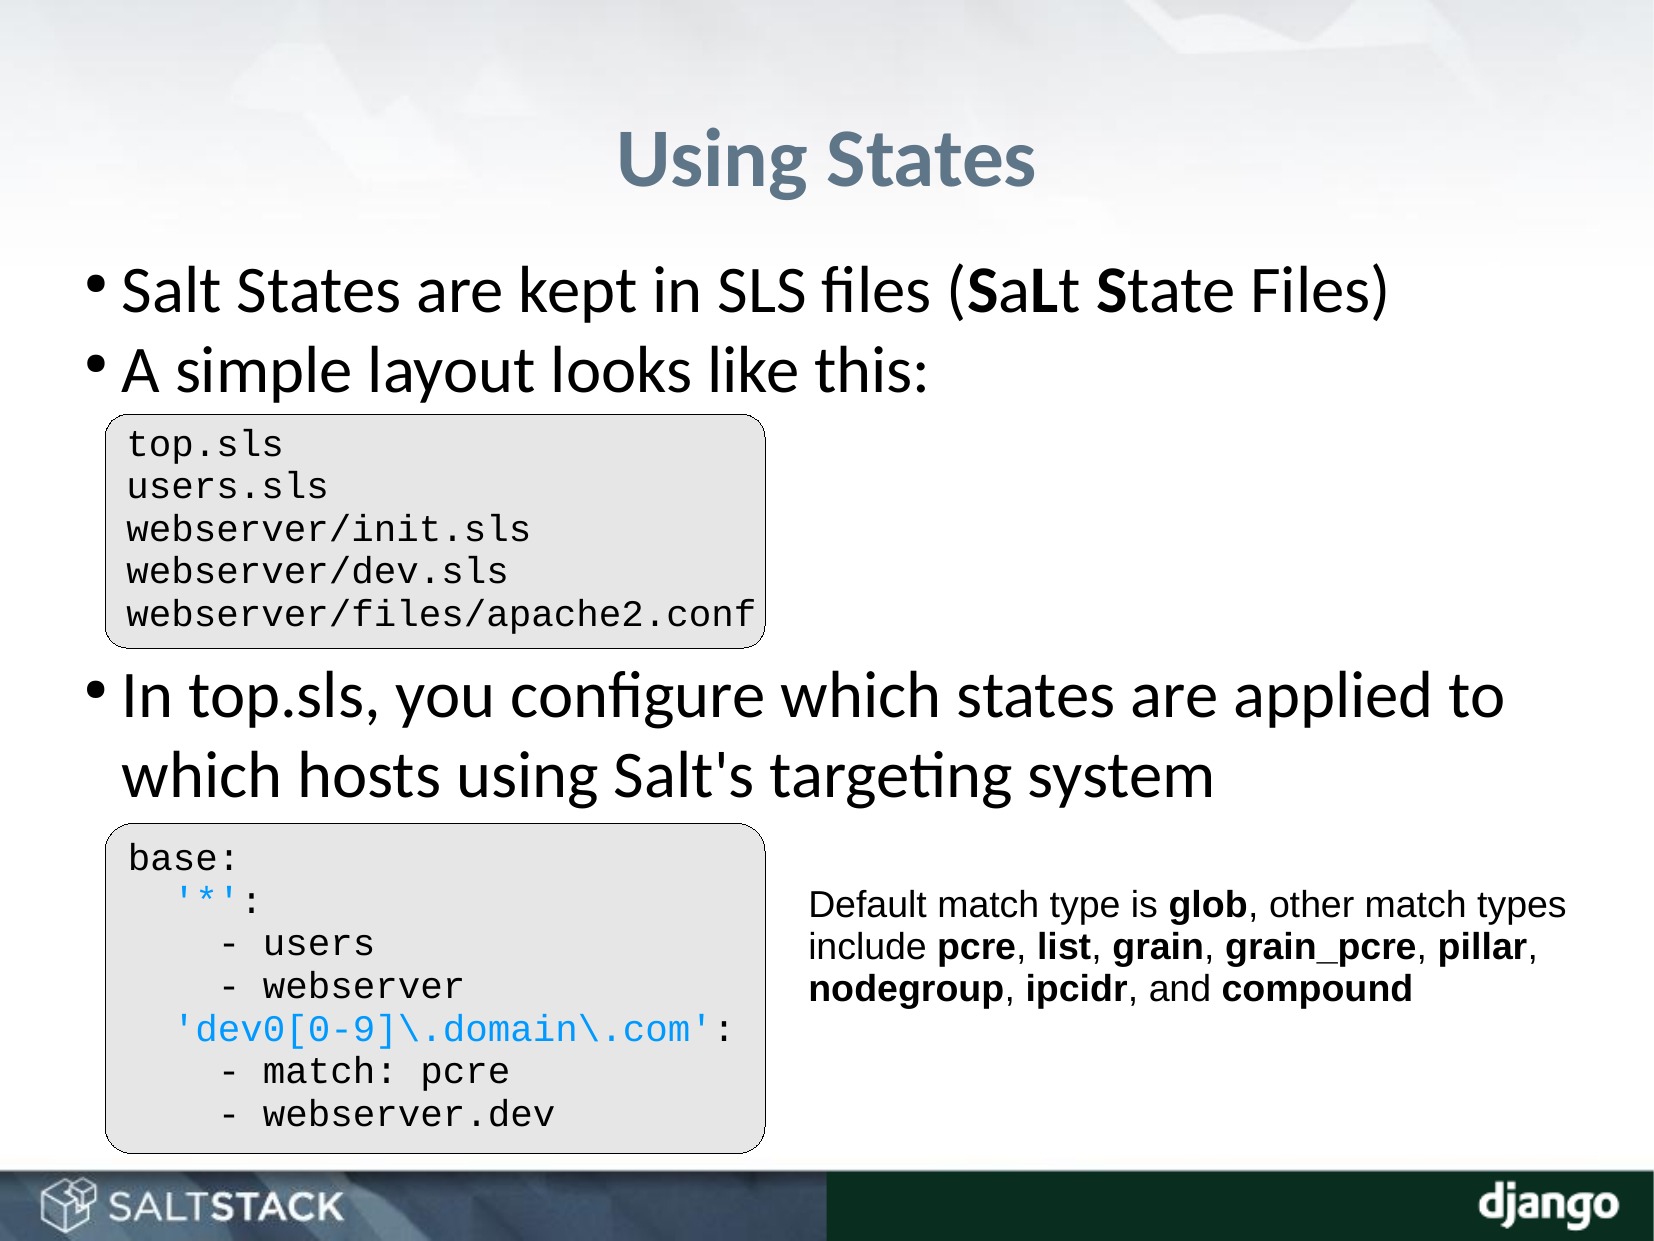

Using States
Salt States are kept in SLS files (SaLt State Files)
A simple layout looks like this:
top.sls
users.sls
webserver/init.sls
webserver/dev.sls
webserver/files/apache2.conf
In top.sls, you configure which states are applied to which hosts using Salt's targeting system
base:
 '*':
 - users
 - webserver
 'dev0[0-9]\.domain\.com':
 - match: pcre
 - webserver.dev
Default match type is glob, other match types include pcre, list, grain, grain_pcre, pillar, nodegroup, ipcidr, and compound